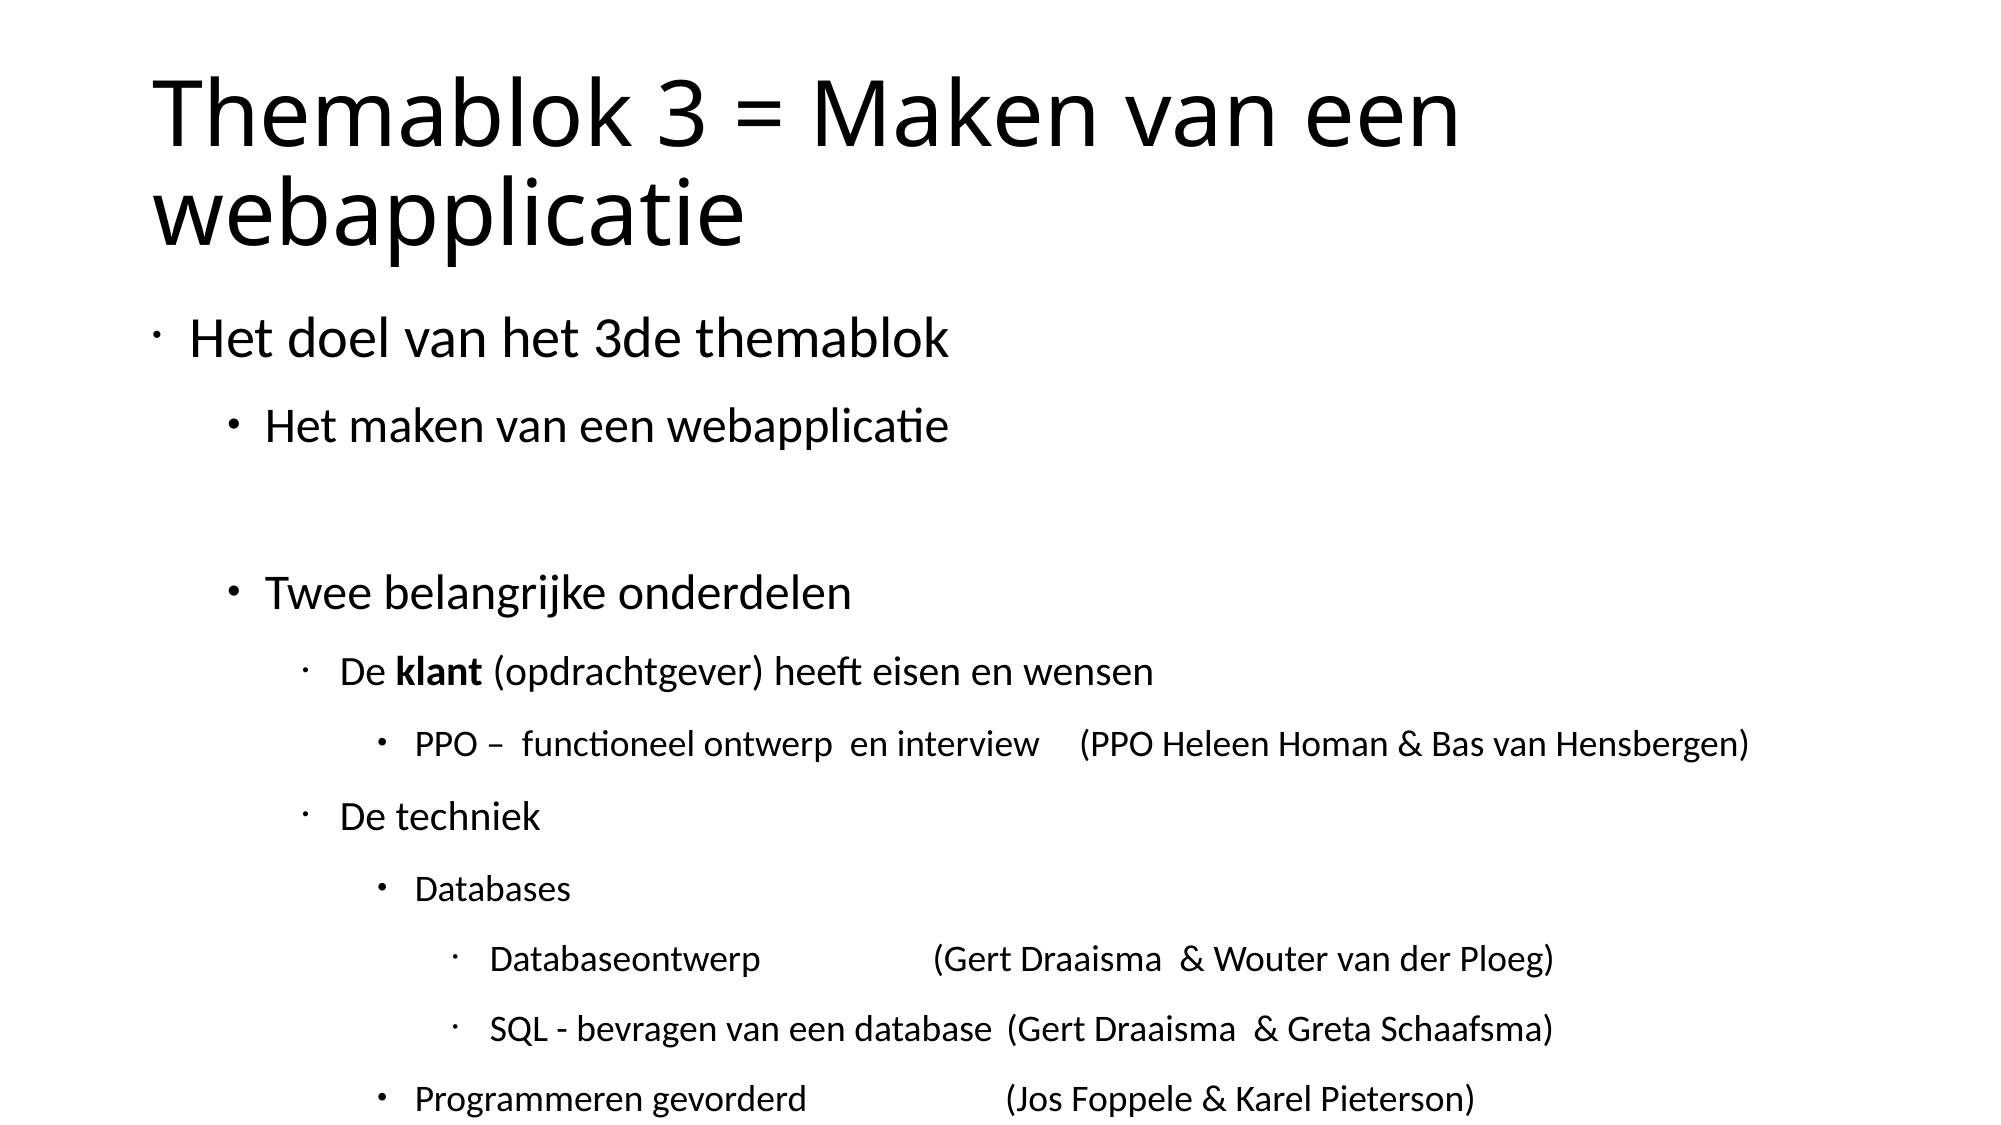

# Themablok 3 = Maken van een webapplicatie
Het doel van het 3de themablok
Het maken van een webapplicatie
Twee belangrijke onderdelen
De klant (opdrachtgever) heeft eisen en wensen
PPO – functioneel ontwerp en interview	(PPO Heleen Homan & Bas van Hensbergen)
De techniek
Databases
Databaseontwerp			(Gert Draaisma & Wouter van der Ploeg)
SQL - bevragen van een database	(Gert Draaisma & Greta Schaafsma)
Programmeren gevorderd			(Jos Foppele & Karel Pieterson)
Webdevelopment 			(Webdevelopment – Joris Lops, Jop Wielens)
Focus
Techniek & Functionaliteit
Belangrijk we willen dat iedereen programmeert!
Er is een workshop UI/UX design van Melinda de Roo
Het oog wil ook wat 